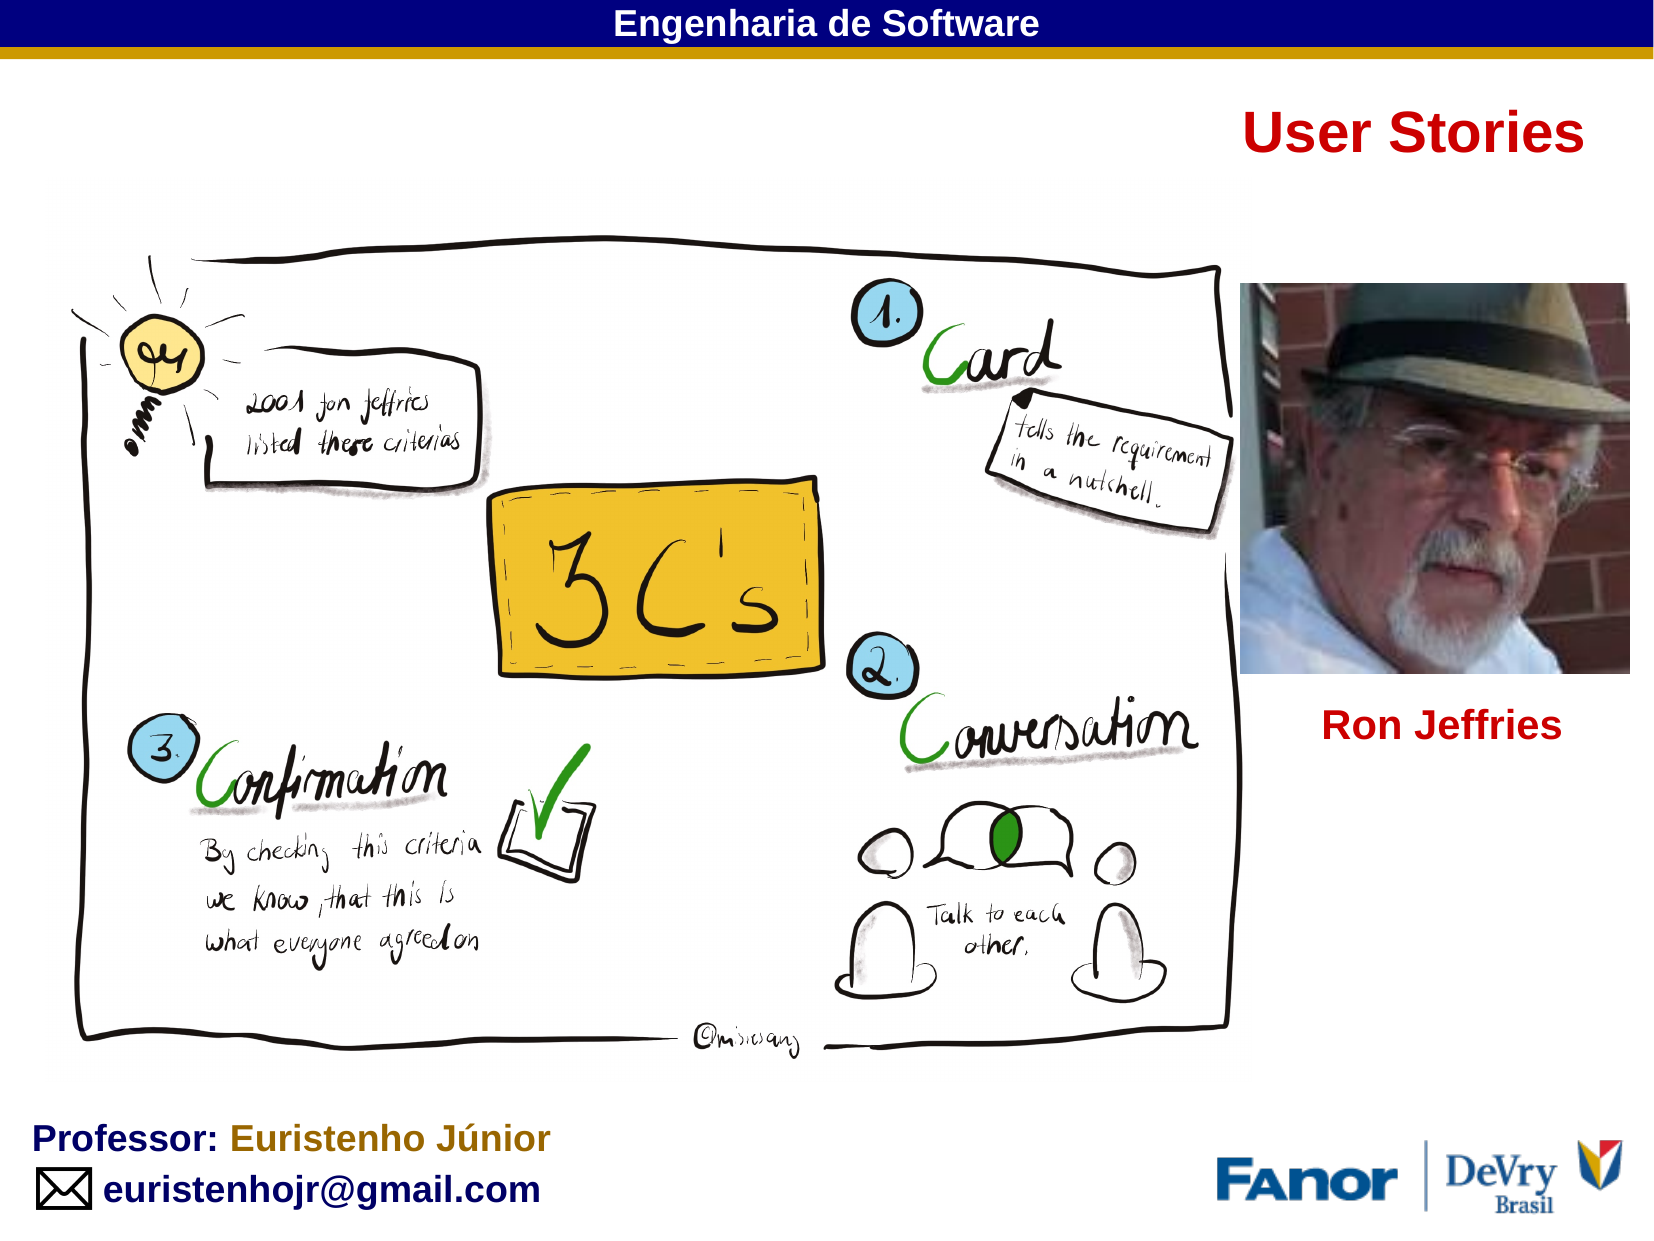

Engenharia de Software
User Stories
Ron Jeffries
Professor: Euristenho Júnior
euristenhojr@gmail.com